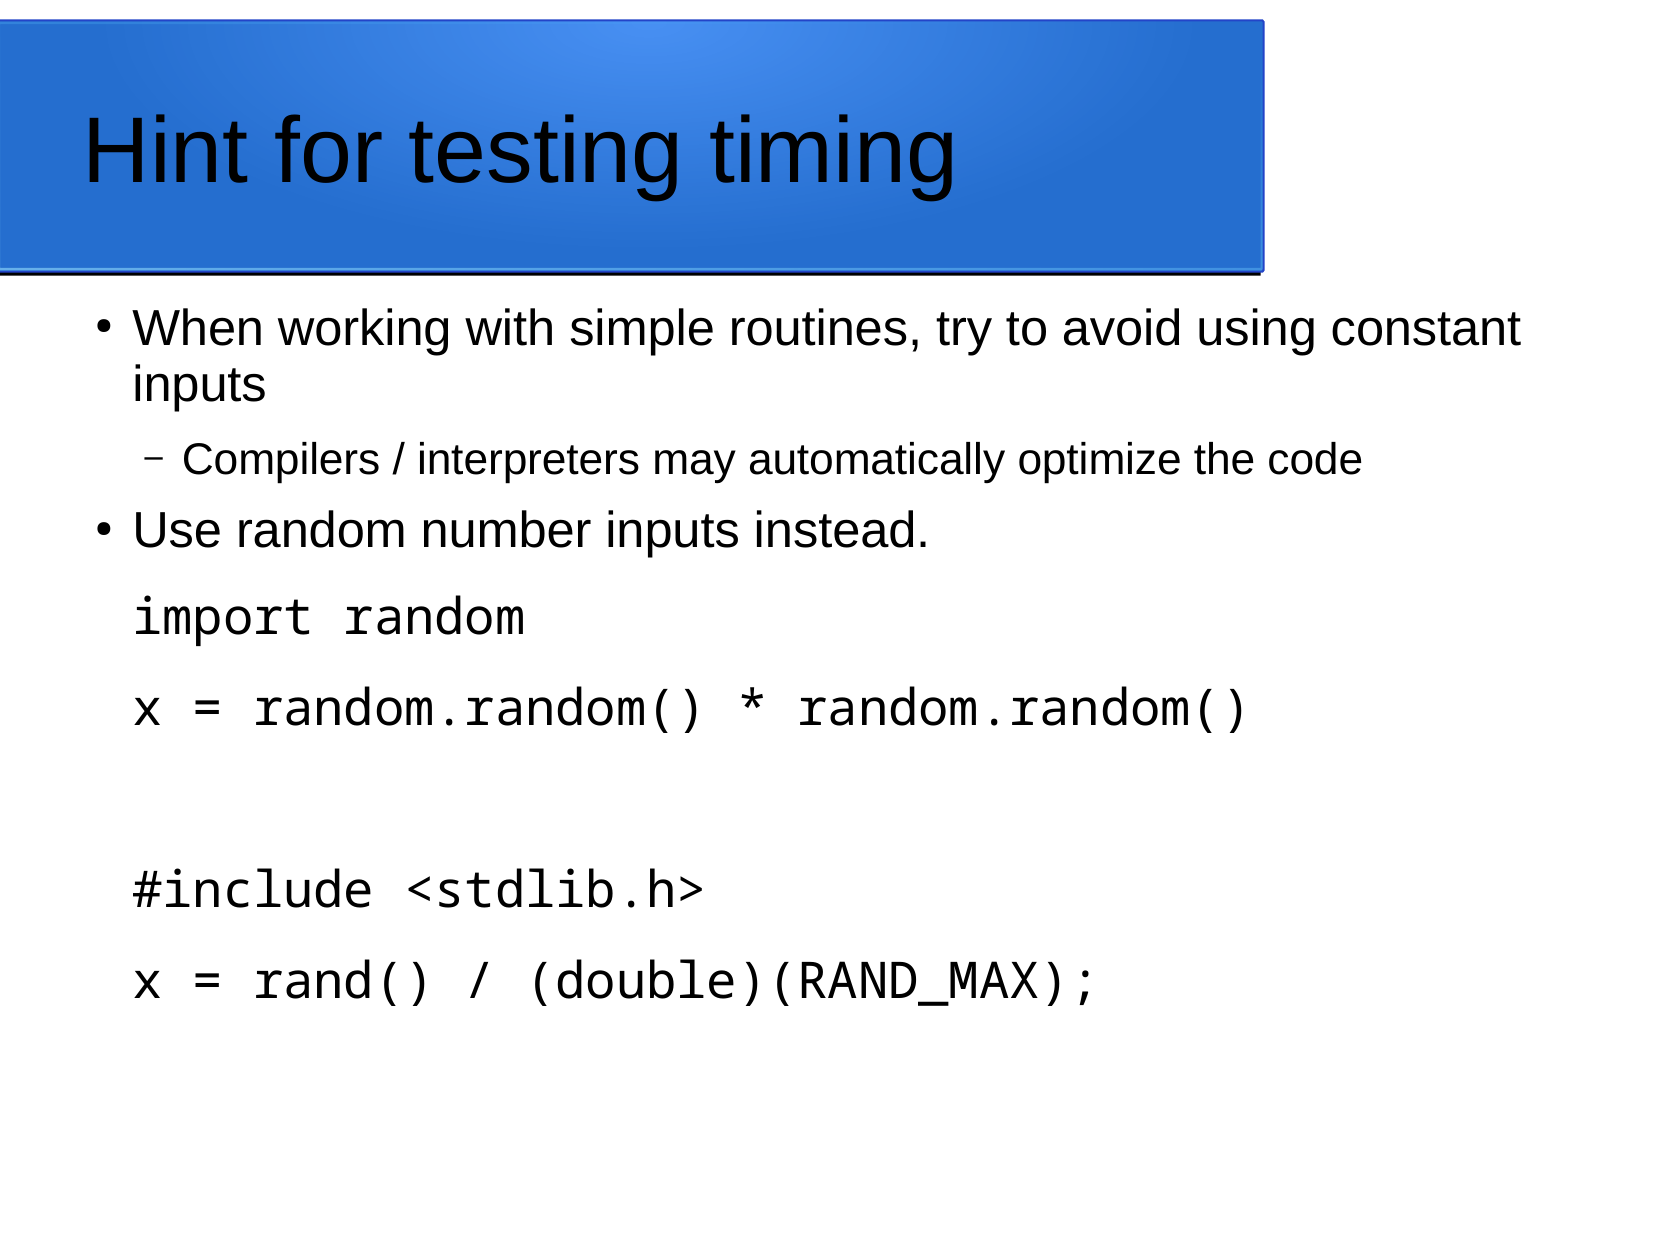

# Hint for testing timing
When working with simple routines, try to avoid using constant inputs
Compilers / interpreters may automatically optimize the code
Use random number inputs instead.
import random
x = random.random() * random.random()
#include <stdlib.h>
x = rand() / (double)(RAND_MAX);